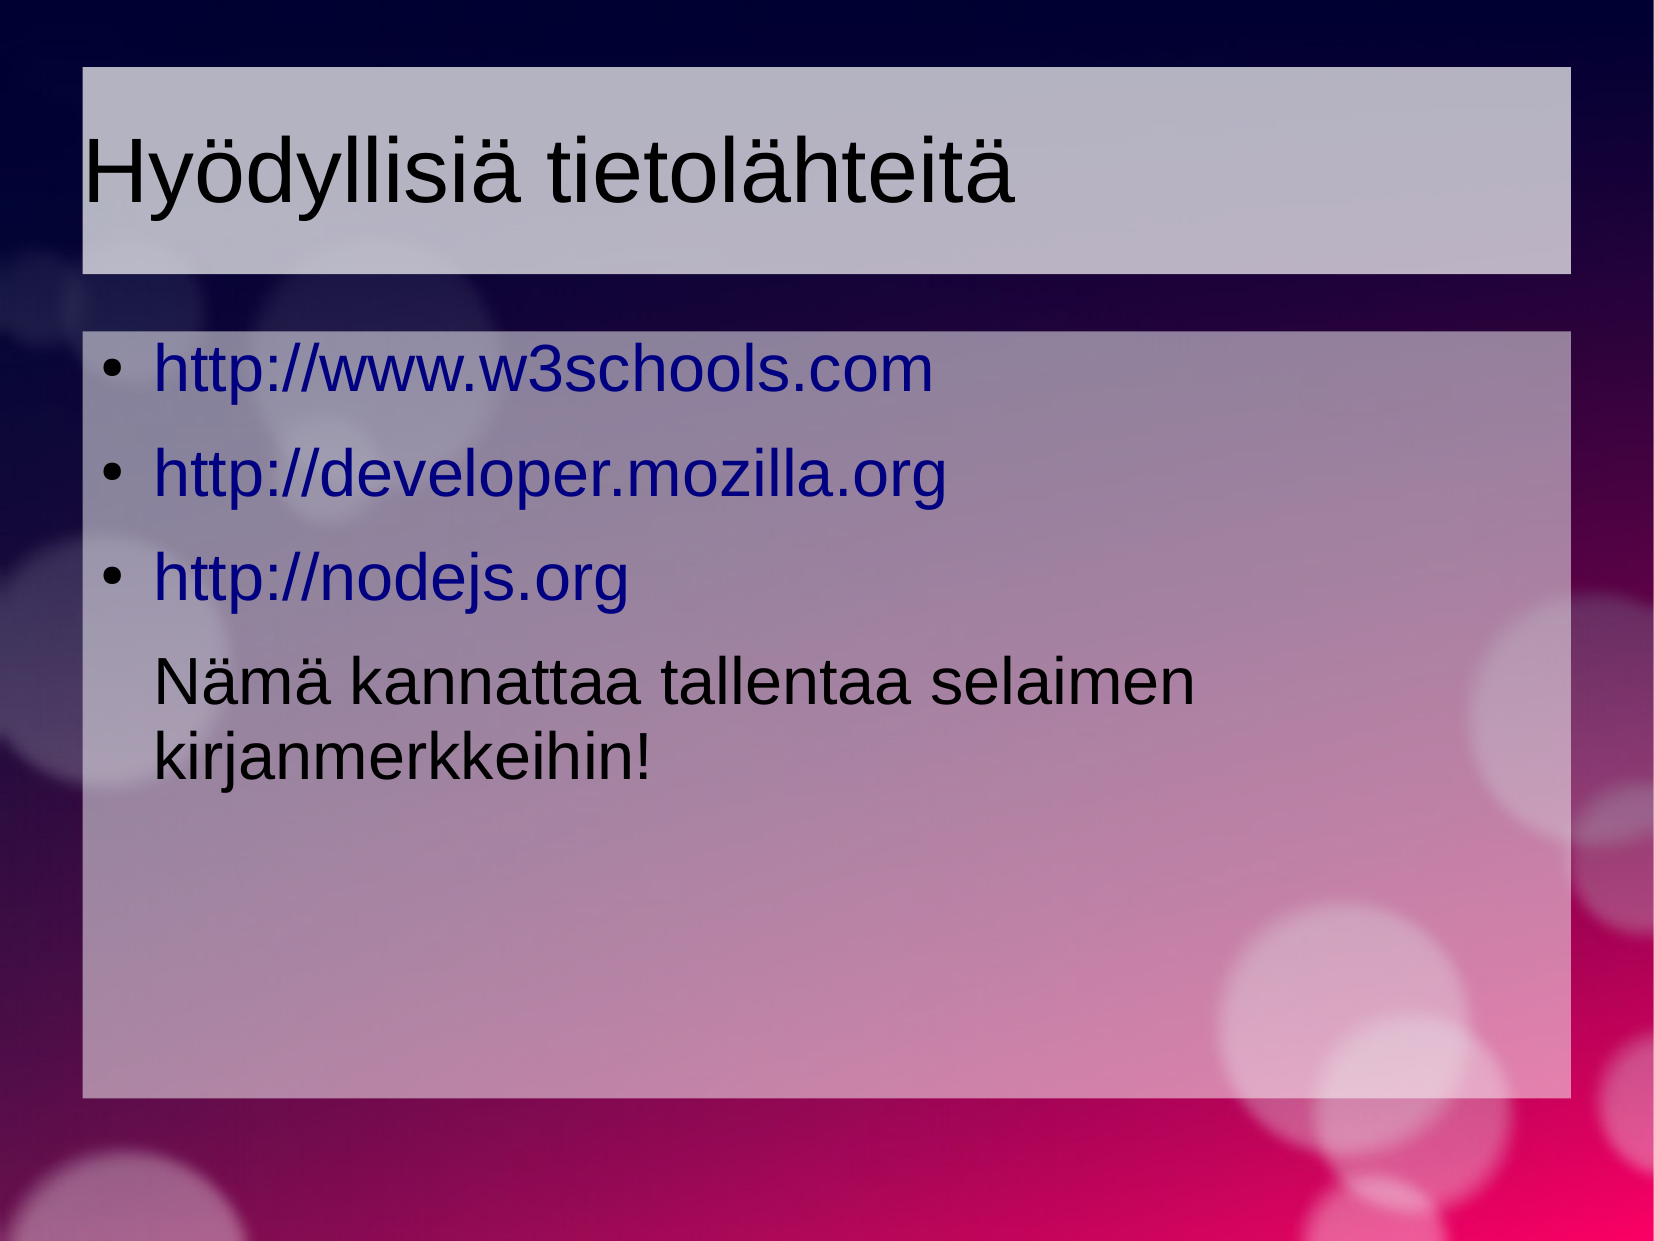

# Hyödyllisiä tietolähteitä
http://www.w3schools.com
http://developer.mozilla.org
http://nodejs.org
Nämä kannattaa tallentaa selaimen kirjanmerkkeihin!